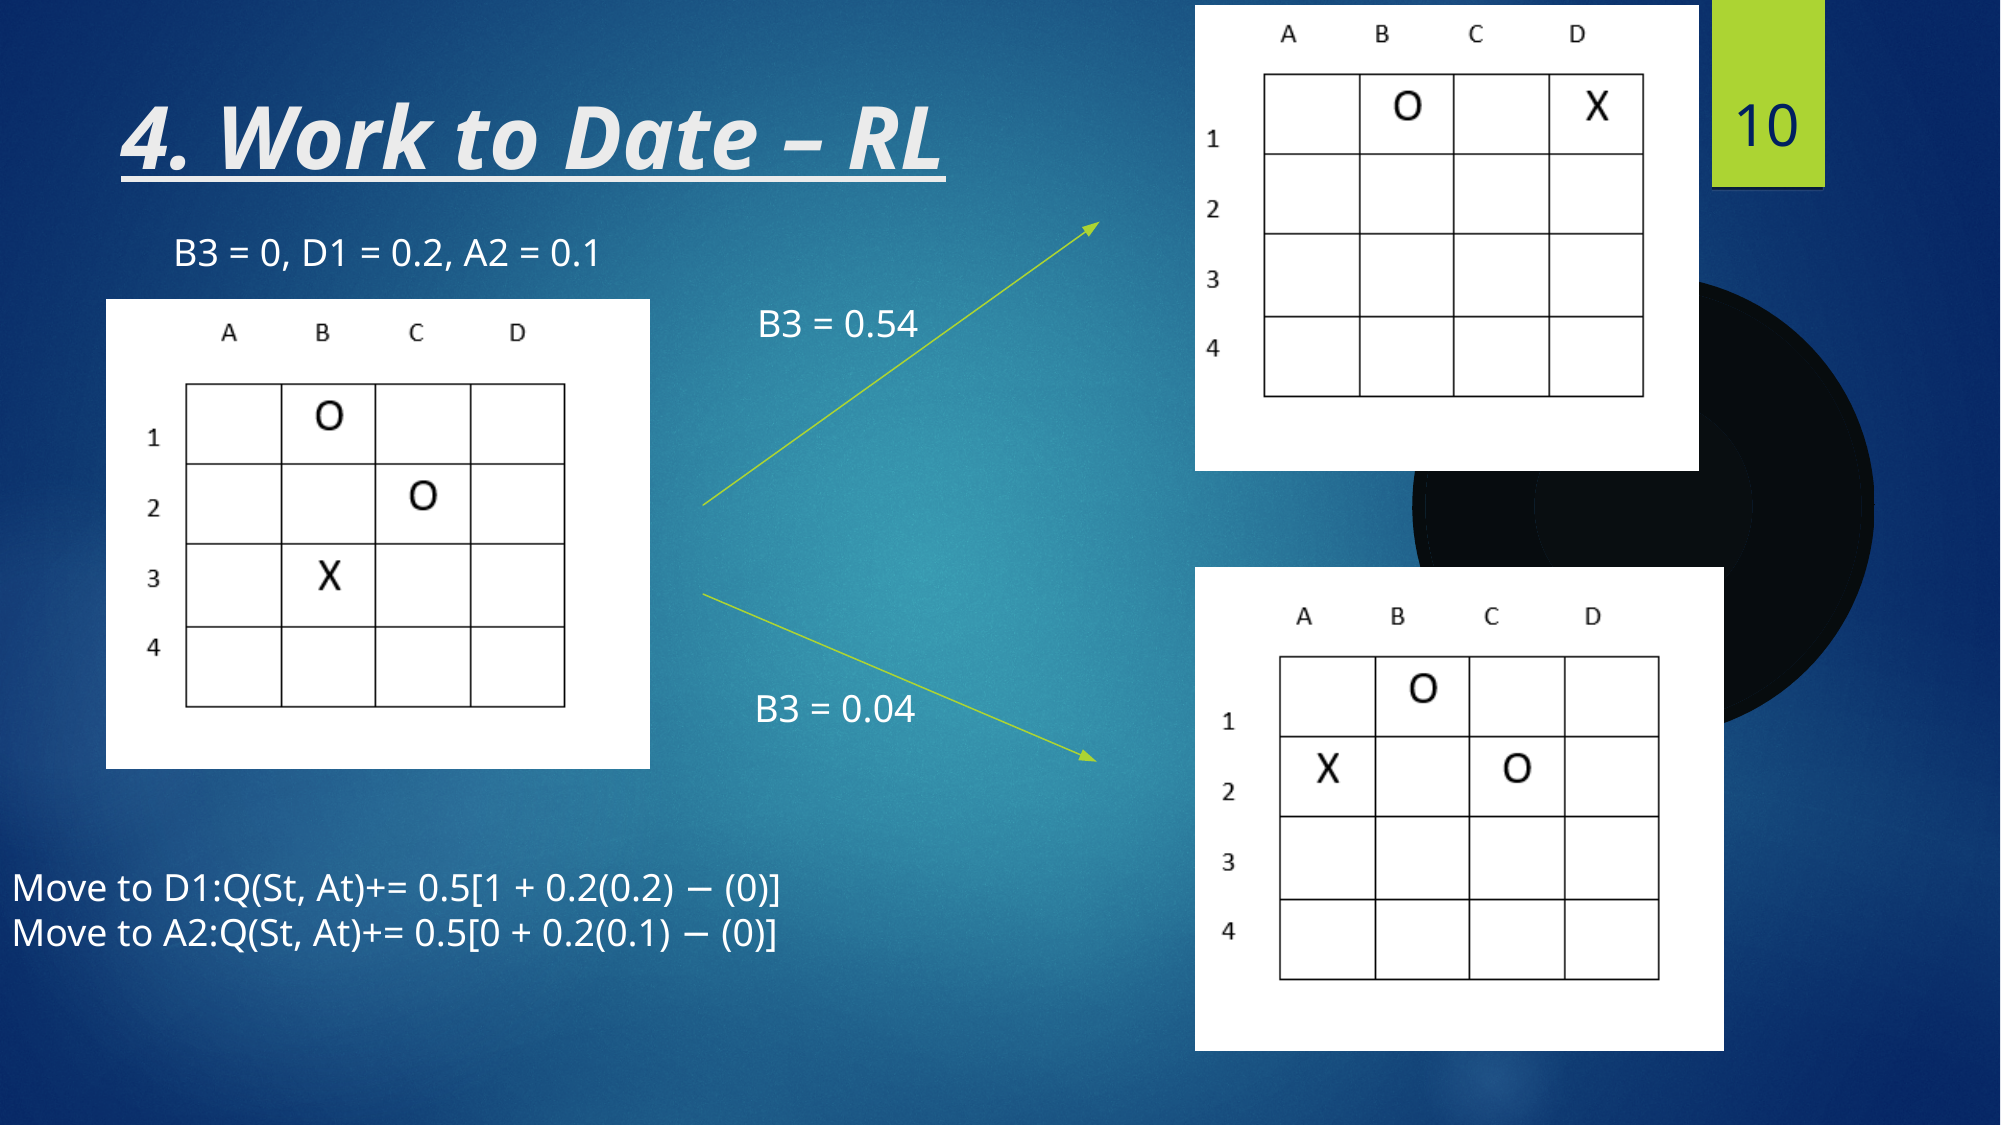

# 4. Work to Date – RL
B3 = 0, D1 = 0.2, A2 = 0.1
B3 = 0.54
B3 = 0.04
Move to D1:Q(St, At)+= 0.5[1 + 0.2(0.2) − (0)]
Move to A2:Q(St, At)+= 0.5[0 + 0.2(0.1) − (0)]